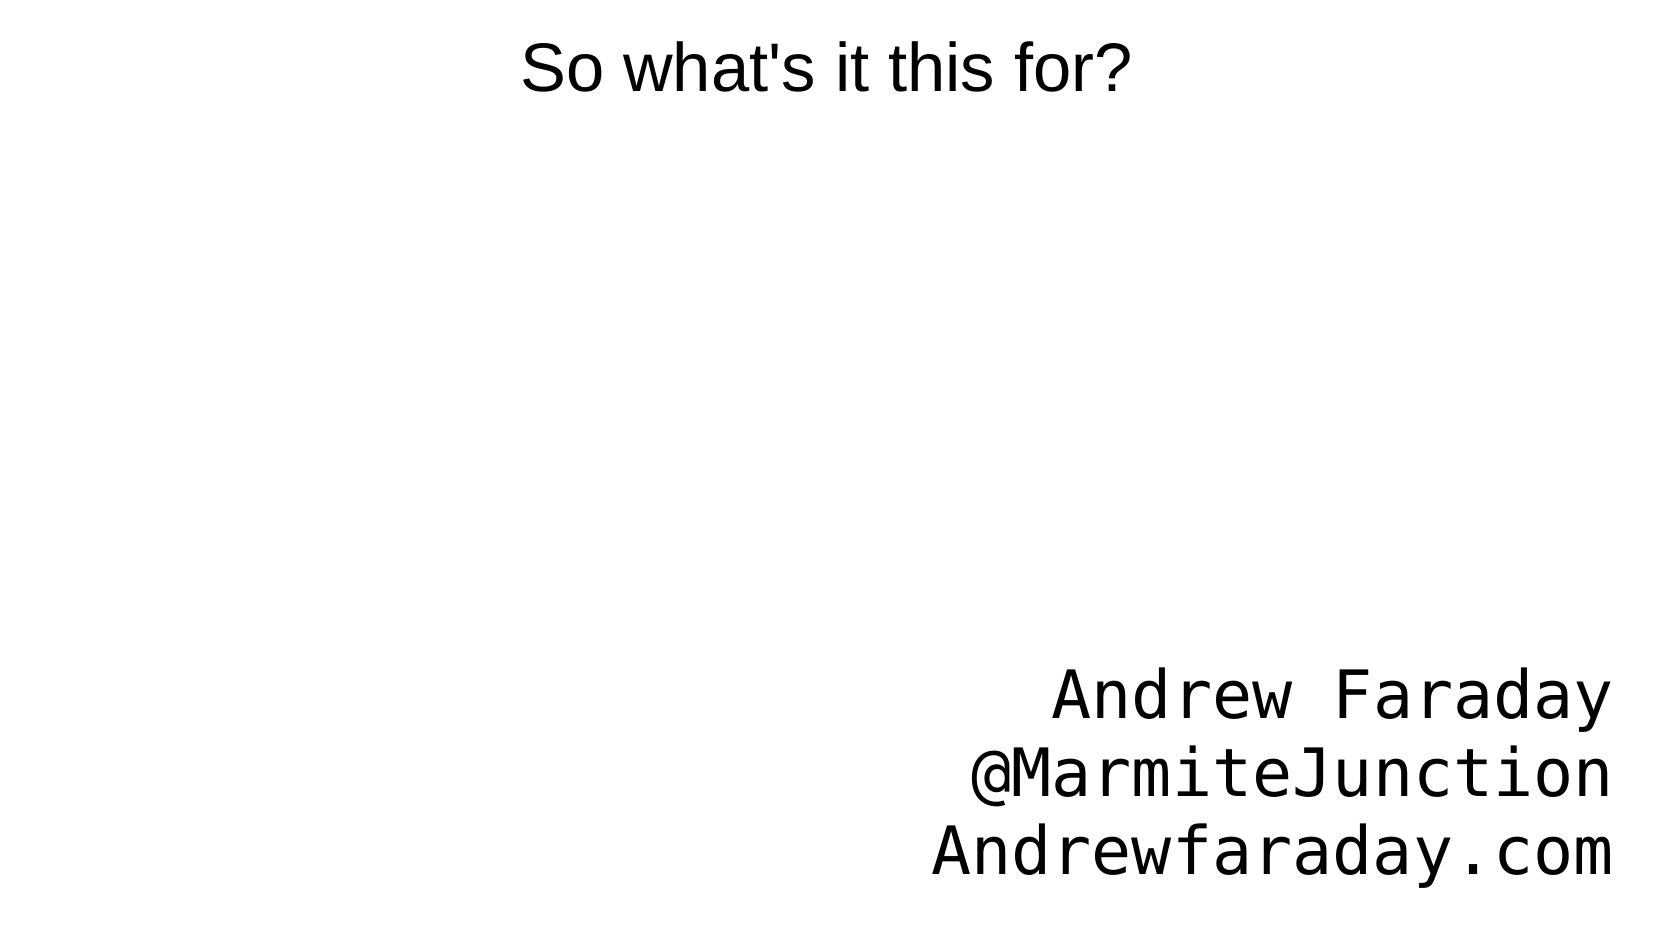

# So what's it this for?
Andrew Faraday
@MarmiteJunction
Andrewfaraday.com